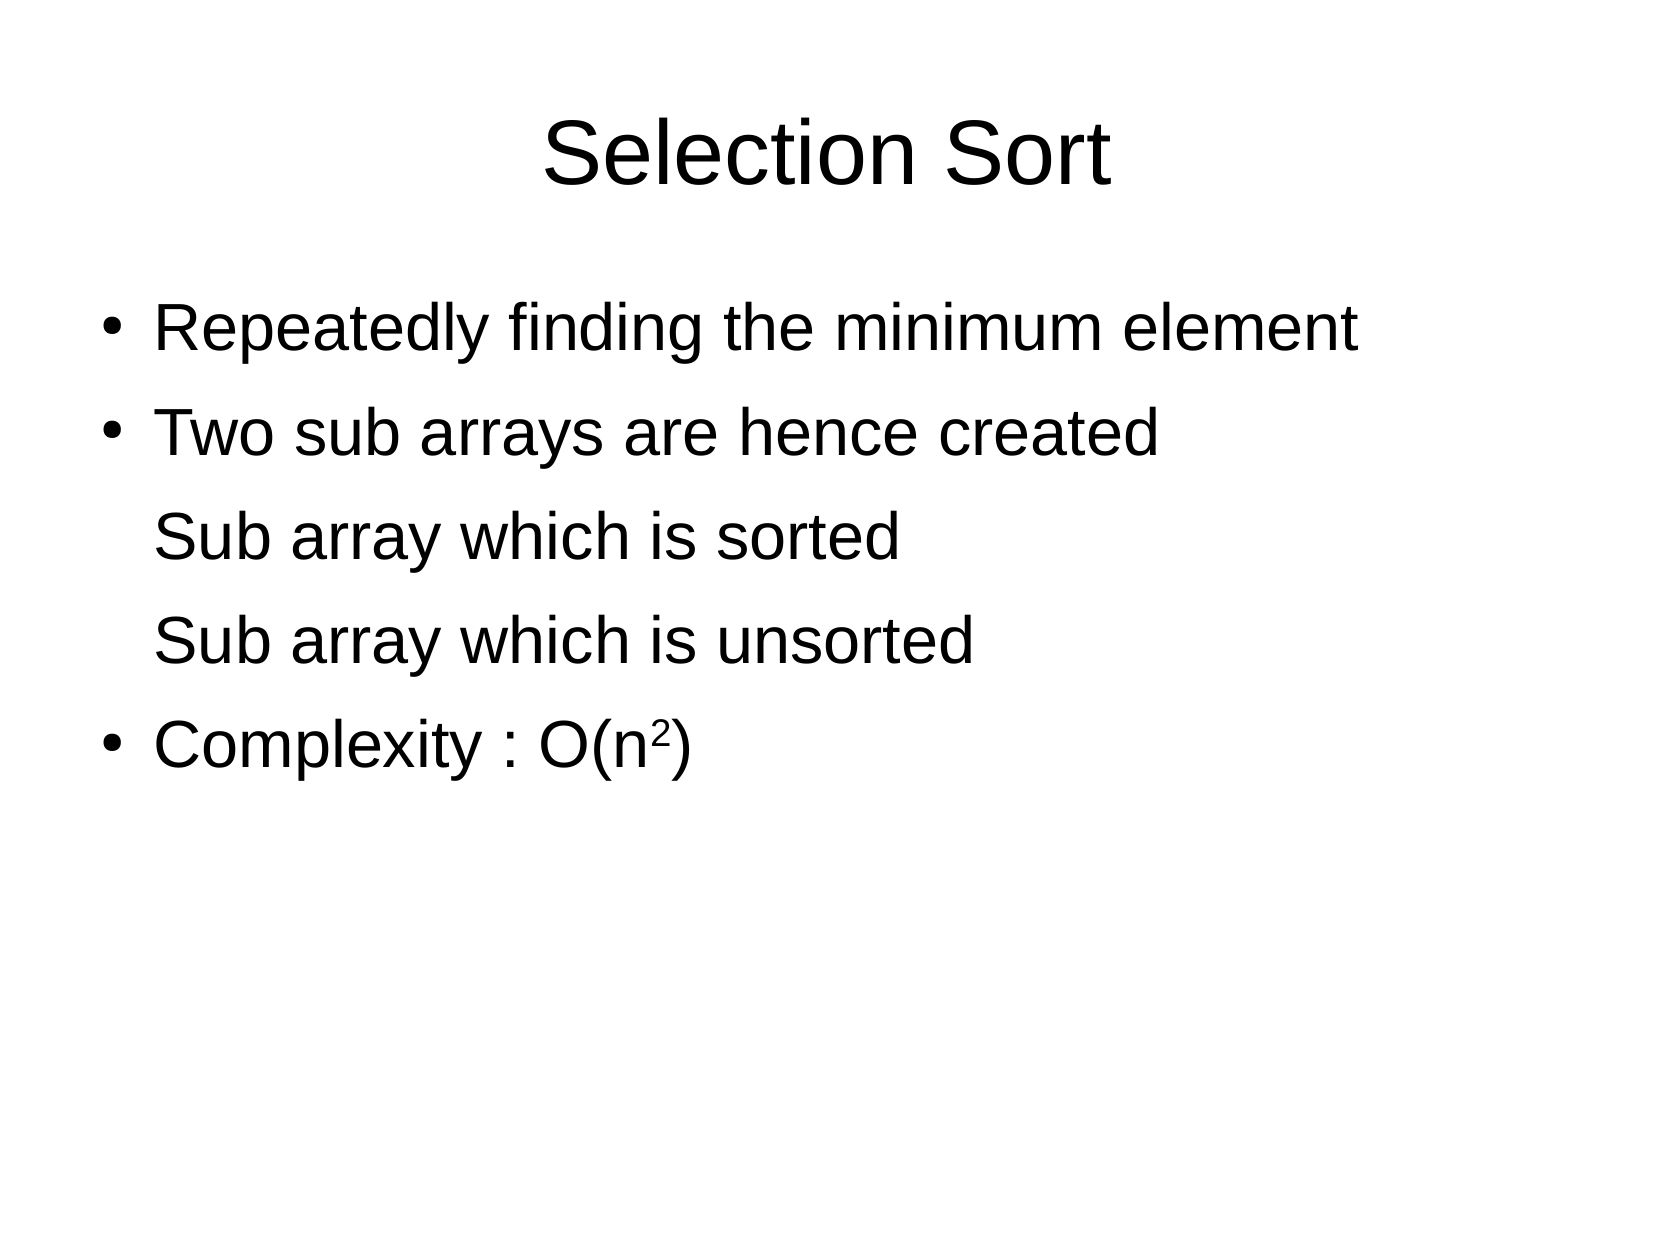

# Selection Sort
Repeatedly finding the minimum element
Two sub arrays are hence created
Sub array which is sorted
Sub array which is unsorted
Complexity : O(n2)